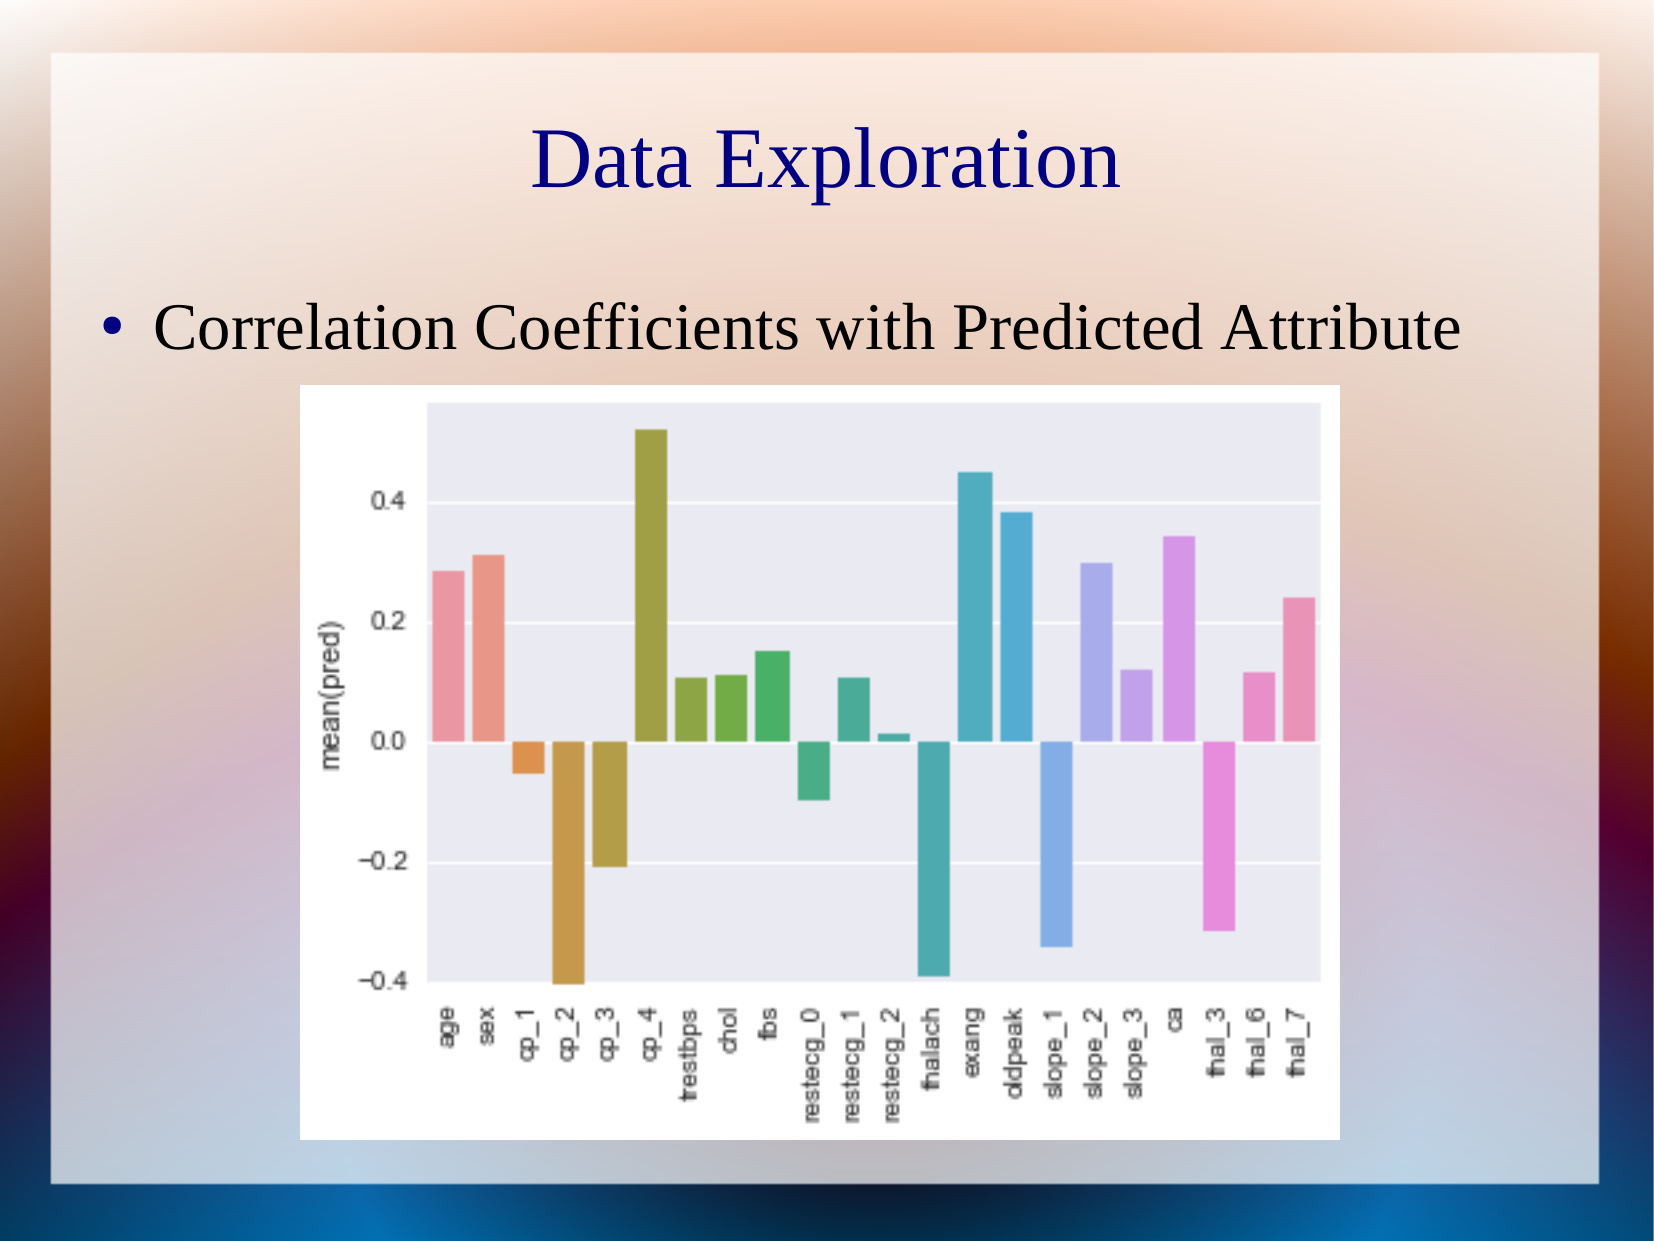

# Data Exploration
Correlation Coefficients with Predicted Attribute